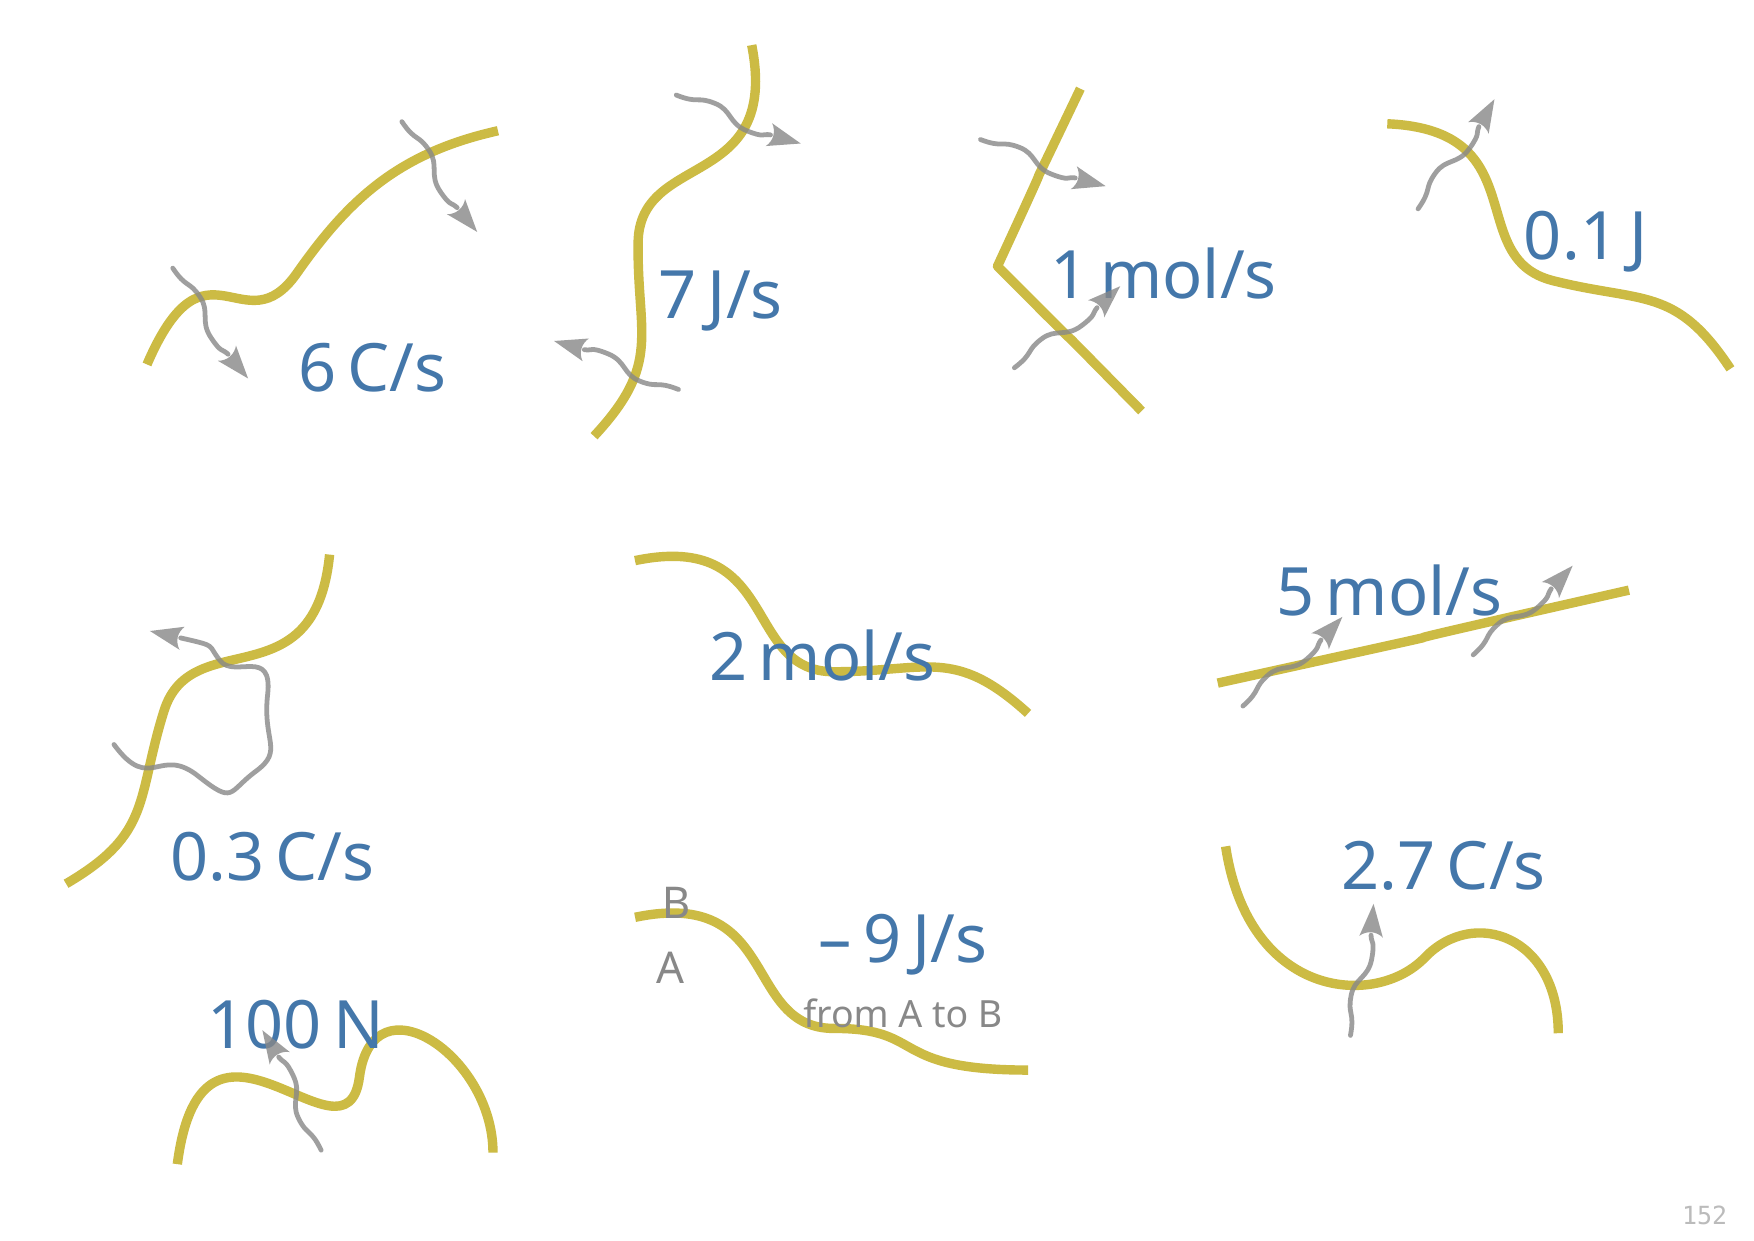

0.1 J
1 mol/s
7 J/s
6 C/s
5 mol/s
2 mol/s
0.3 C/s
2.7 C/s
B
– 9 J/s
from A to B
A
100 N